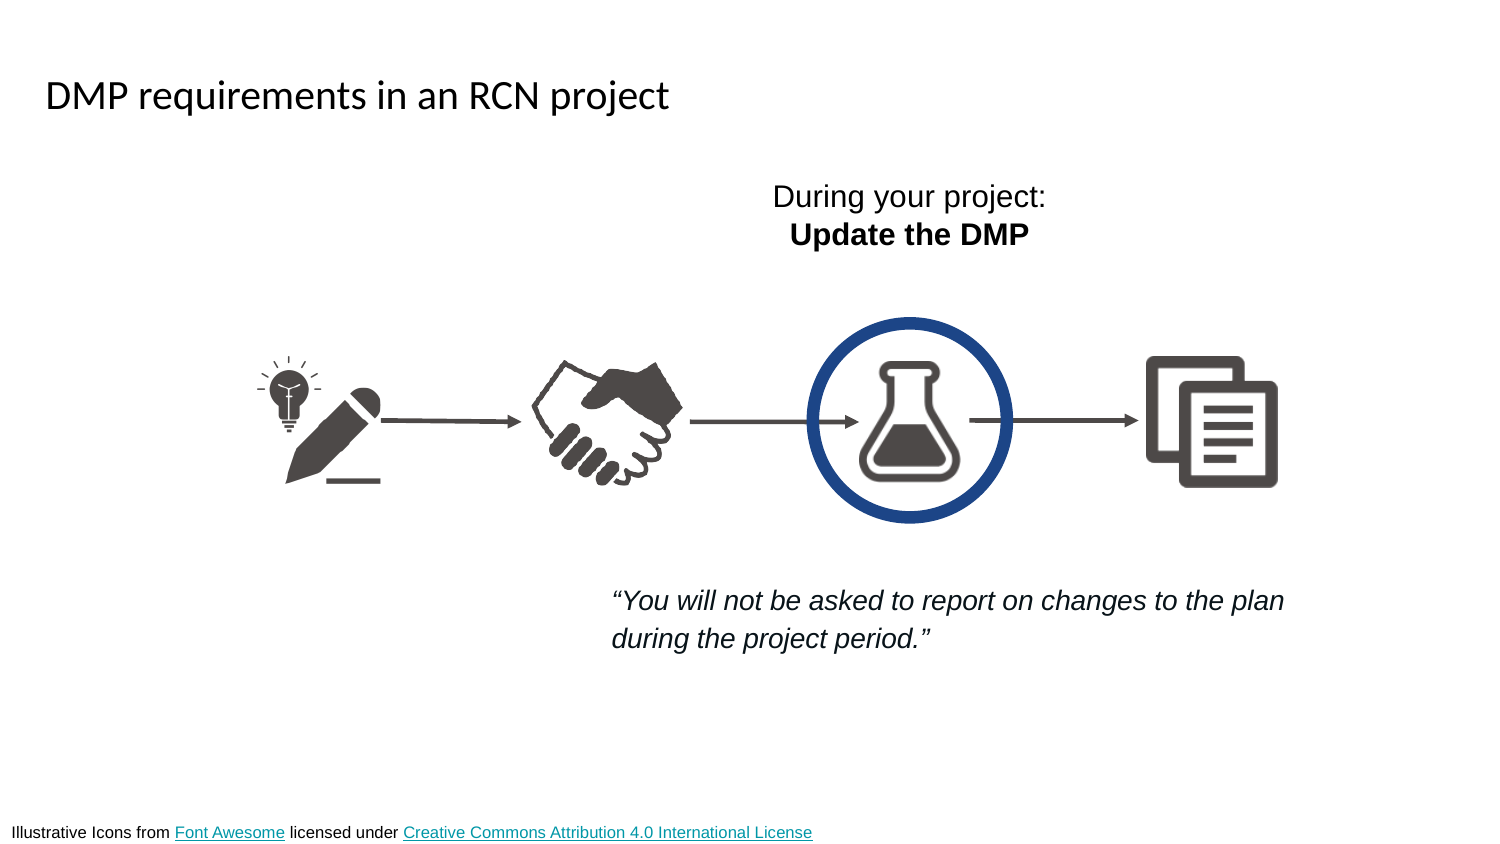

DMP requirements in an RCN project
During your project:
Update the DMP
“You will not be asked to report on changes to the plan during the project period.”
Illustrative Icons from Font Awesome licensed under Creative Commons Attribution 4.0 International License